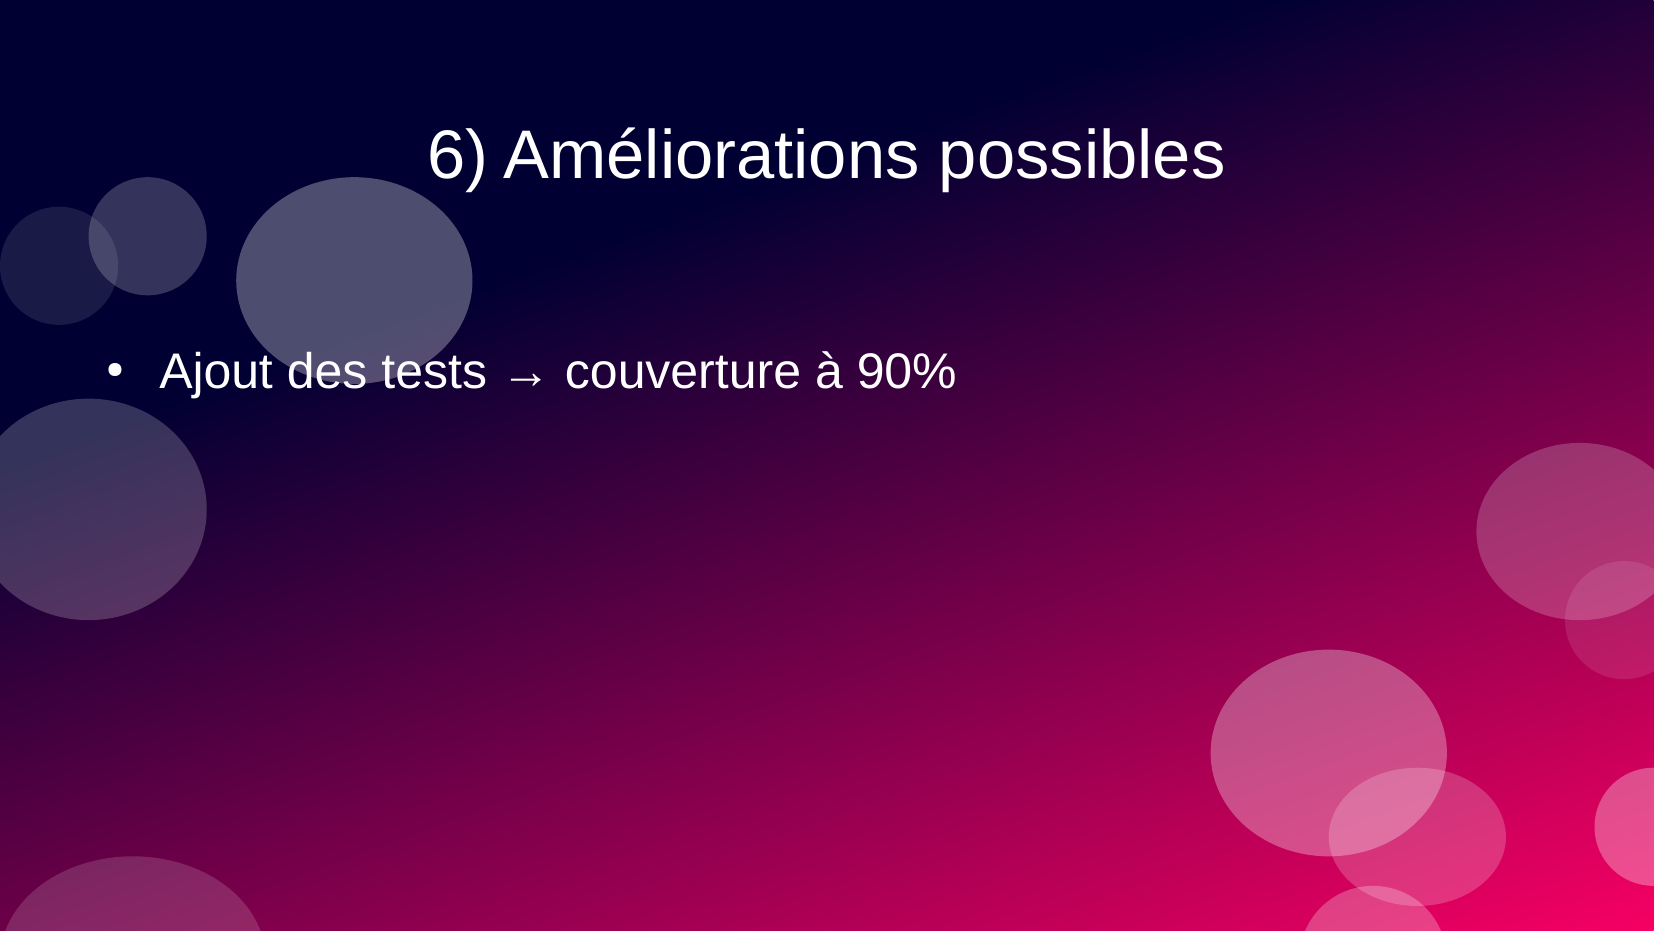

# 6) Améliorations possibles
Ajout des tests → couverture à 90%